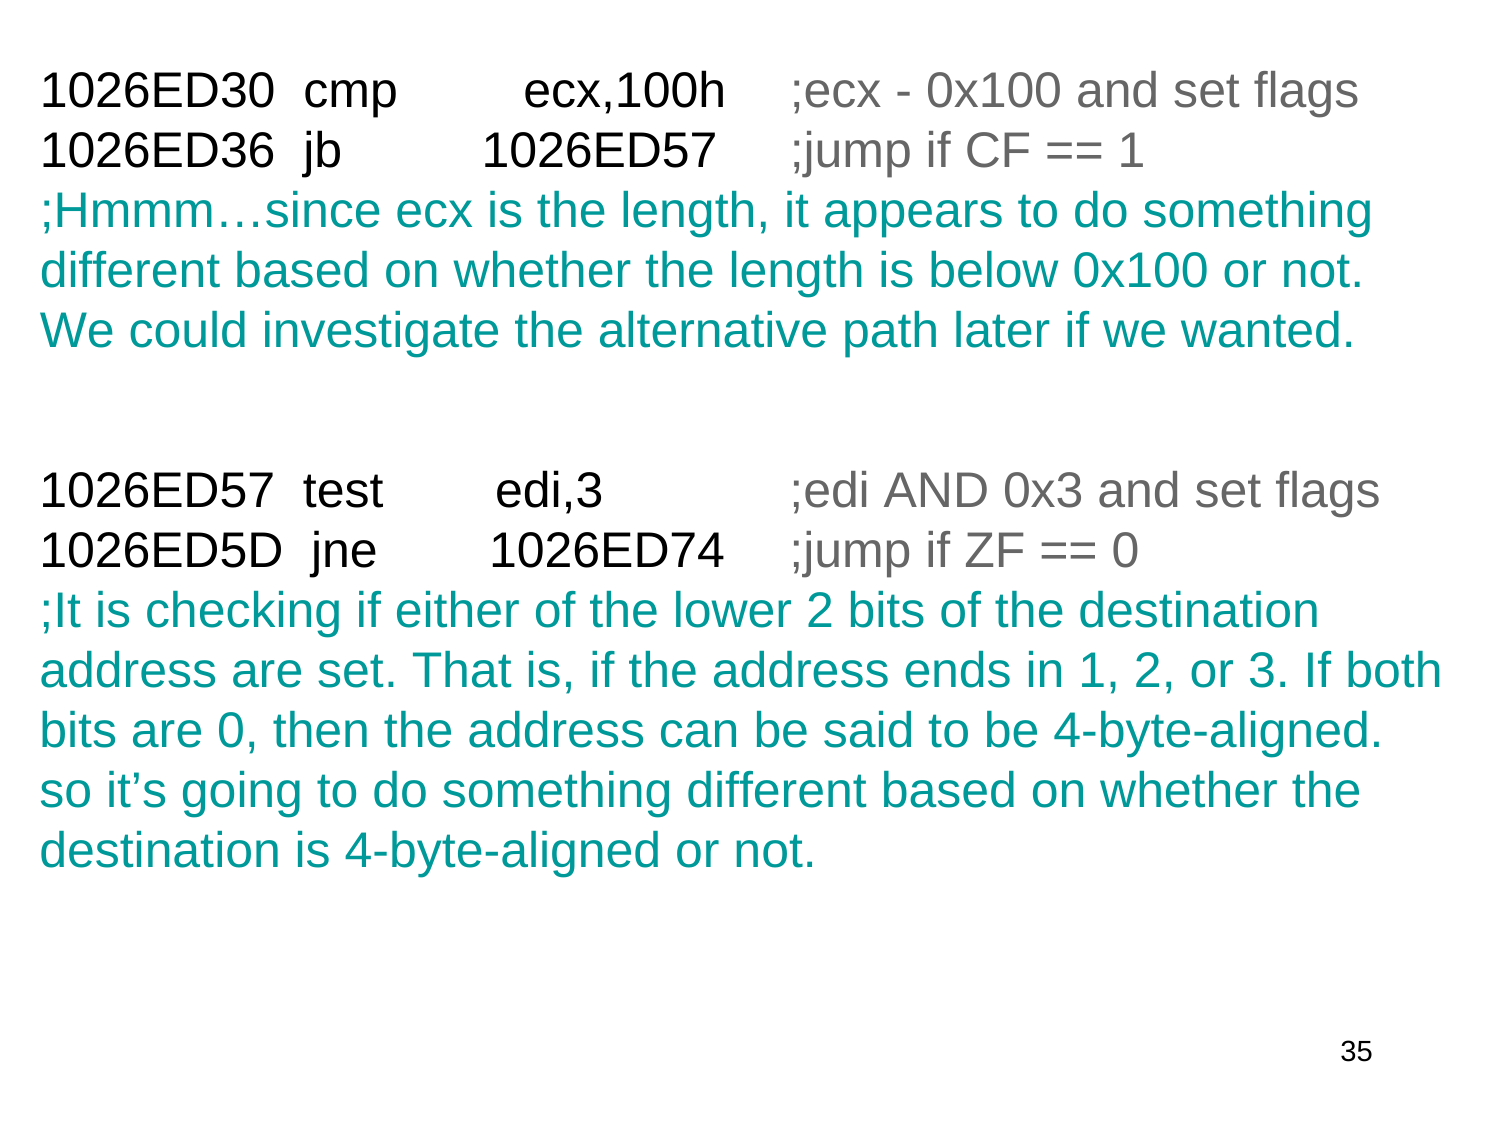

1026ED30 cmp ecx,100h	;ecx - 0x100 and set flags
1026ED36 jb 1026ED57	;jump if CF == 1
;Hmmm…since ecx is the length, it appears to do something
different based on whether the length is below 0x100 or not.
We could investigate the alternative path later if we wanted.
1026ED57 test edi,3 		;edi AND 0x3 and set flags
1026ED5D jne 1026ED74 	;jump if ZF == 0
;It is checking if either of the lower 2 bits of the destination
address are set. That is, if the address ends in 1, 2, or 3. If both
bits are 0, then the address can be said to be 4-byte-aligned.
so it’s going to do something different based on whether the
destination is 4-byte-aligned or not.